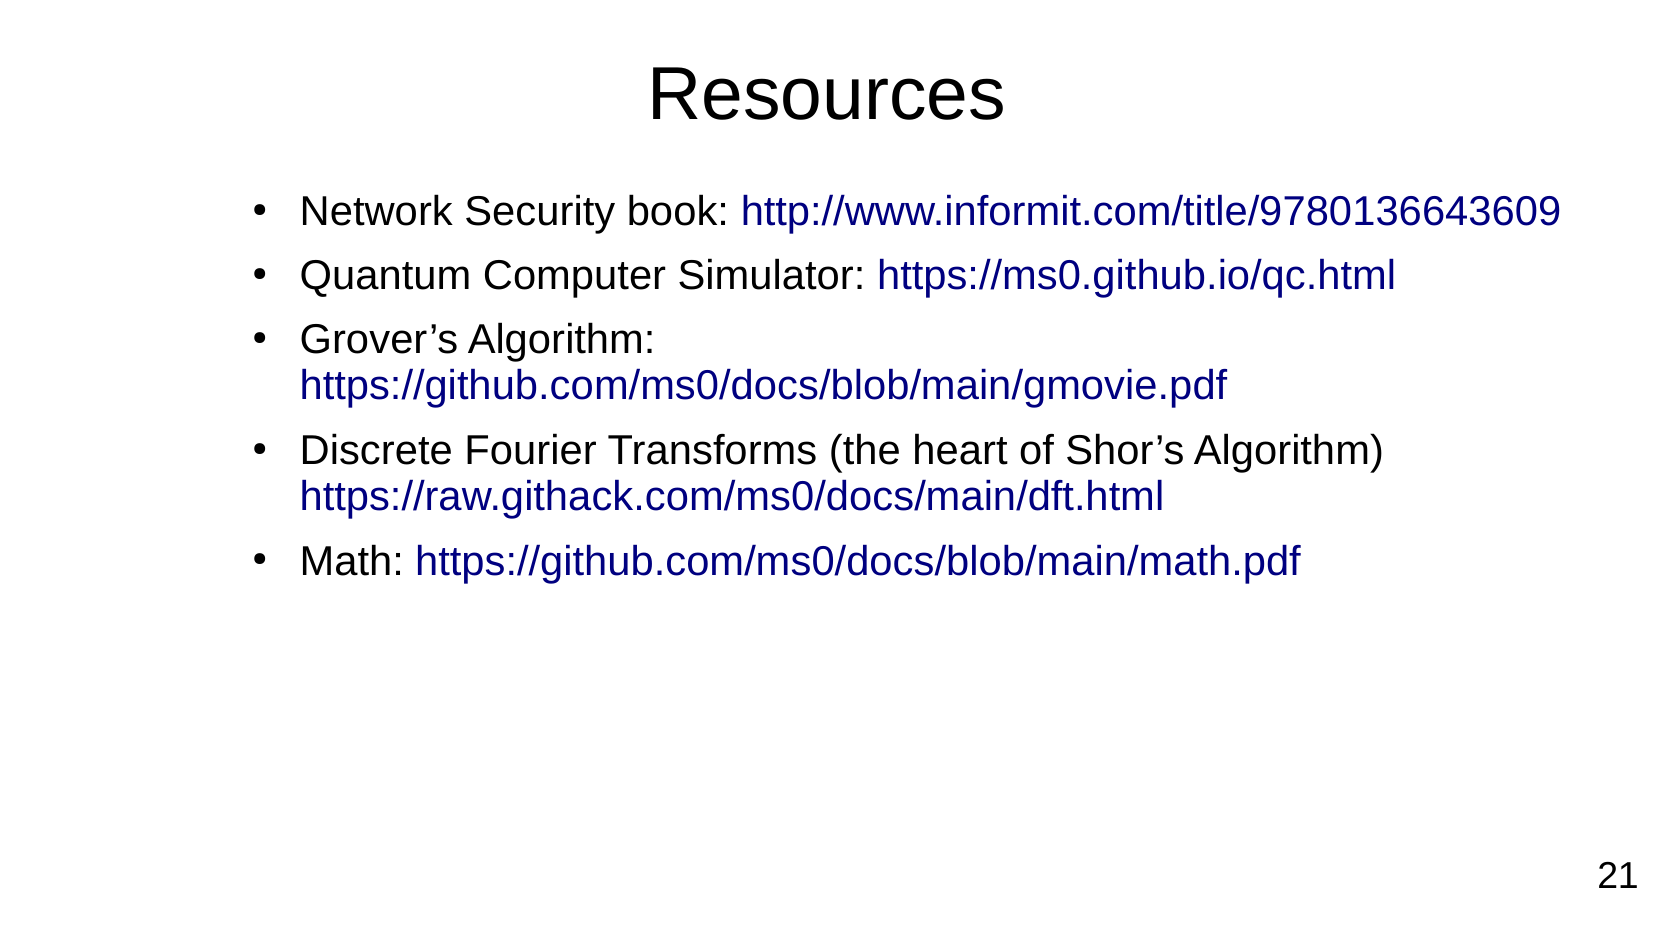

# Resources
Network Security book: http://www.informit.com/title/9780136643609
Quantum Computer Simulator: https://ms0.github.io/qc.html
Grover’s Algorithm: https://github.com/ms0/docs/blob/main/gmovie.pdf
Discrete Fourier Transforms (the heart of Shor’s Algorithm) https://raw.githack.com/ms0/docs/main/dft.html
Math: https://github.com/ms0/docs/blob/main/math.pdf